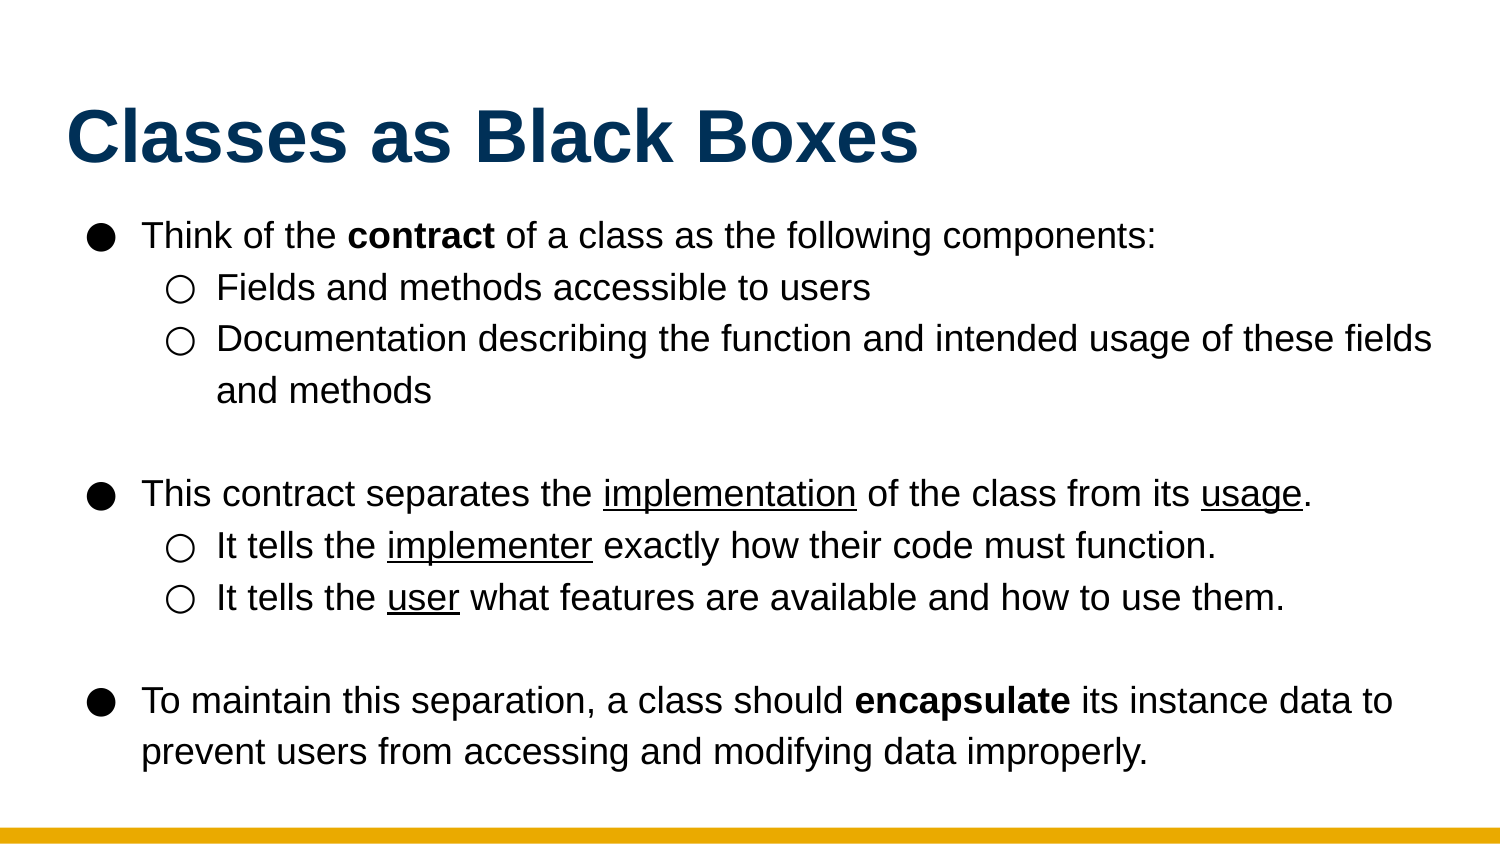

# Classes as Black Boxes
Think of the contract of a class as the following components:
Fields and methods accessible to users
Documentation describing the function and intended usage of these fields and methods
This contract separates the implementation of the class from its usage.
It tells the implementer exactly how their code must function.
It tells the user what features are available and how to use them.
To maintain this separation, a class should encapsulate its instance data to prevent users from accessing and modifying data improperly.